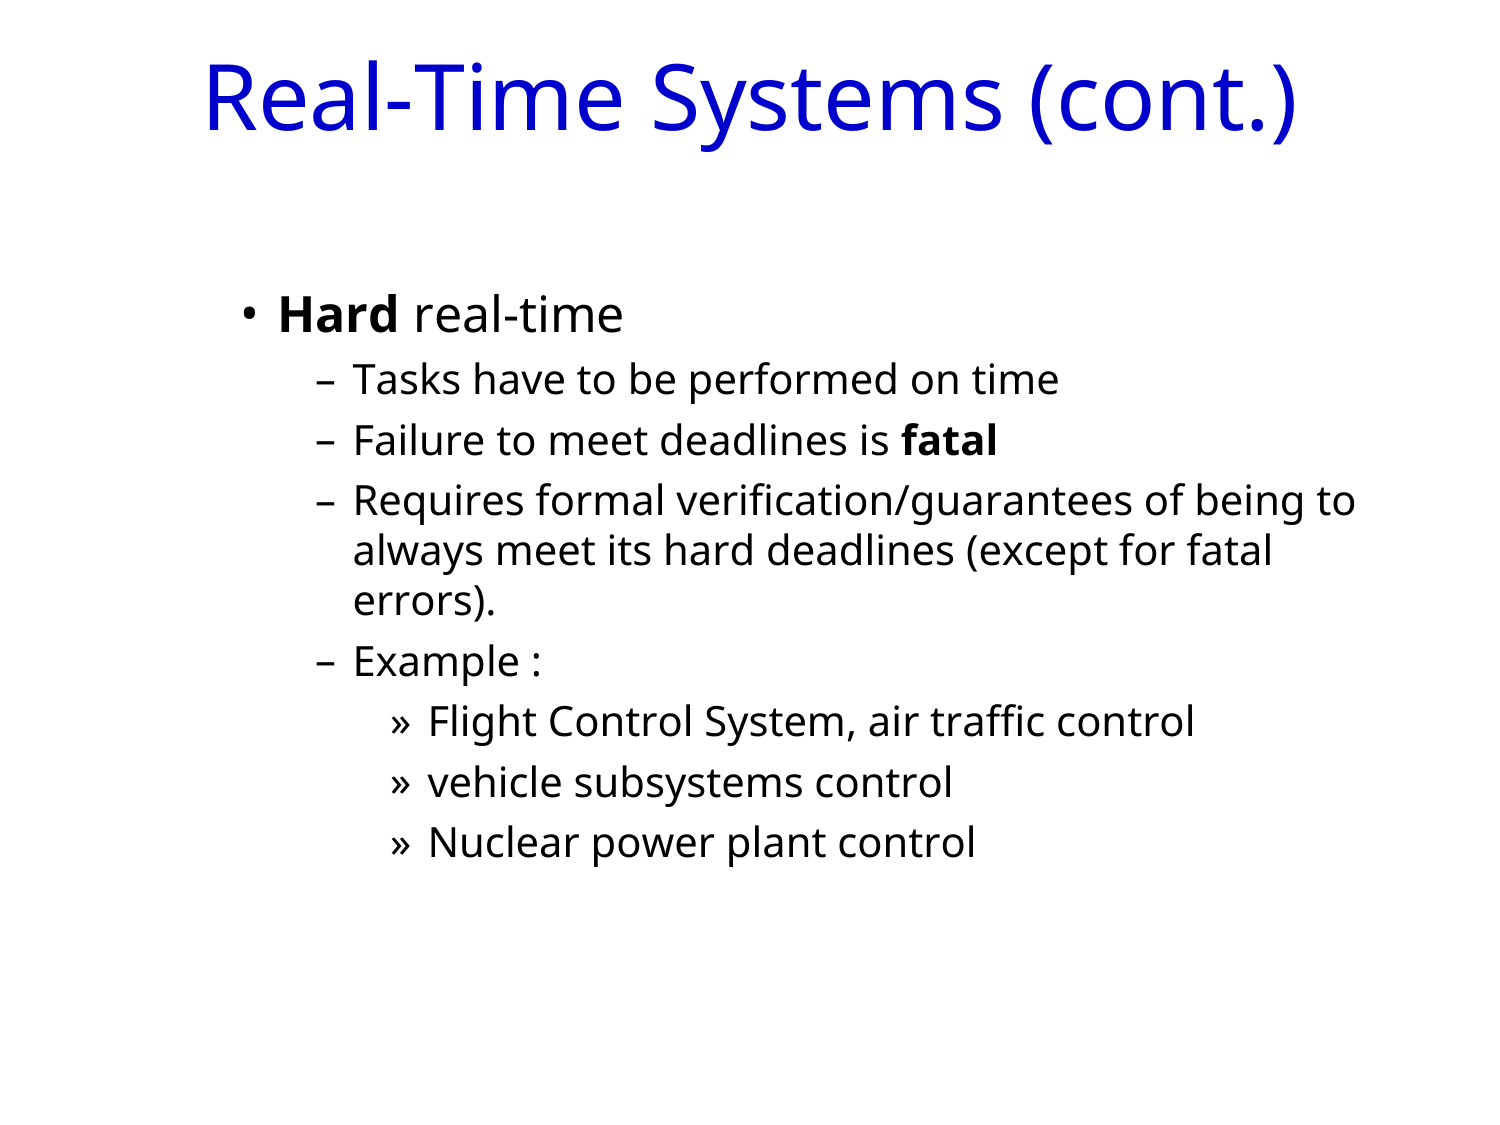

# Real-Time Systems (cont.)
Hard real-time
Tasks have to be performed on time
Failure to meet deadlines is fatal
Requires formal verification/guarantees of being to always meet its hard deadlines (except for fatal errors).
Example :
Flight Control System, air traffic control
vehicle subsystems control
Nuclear power plant control